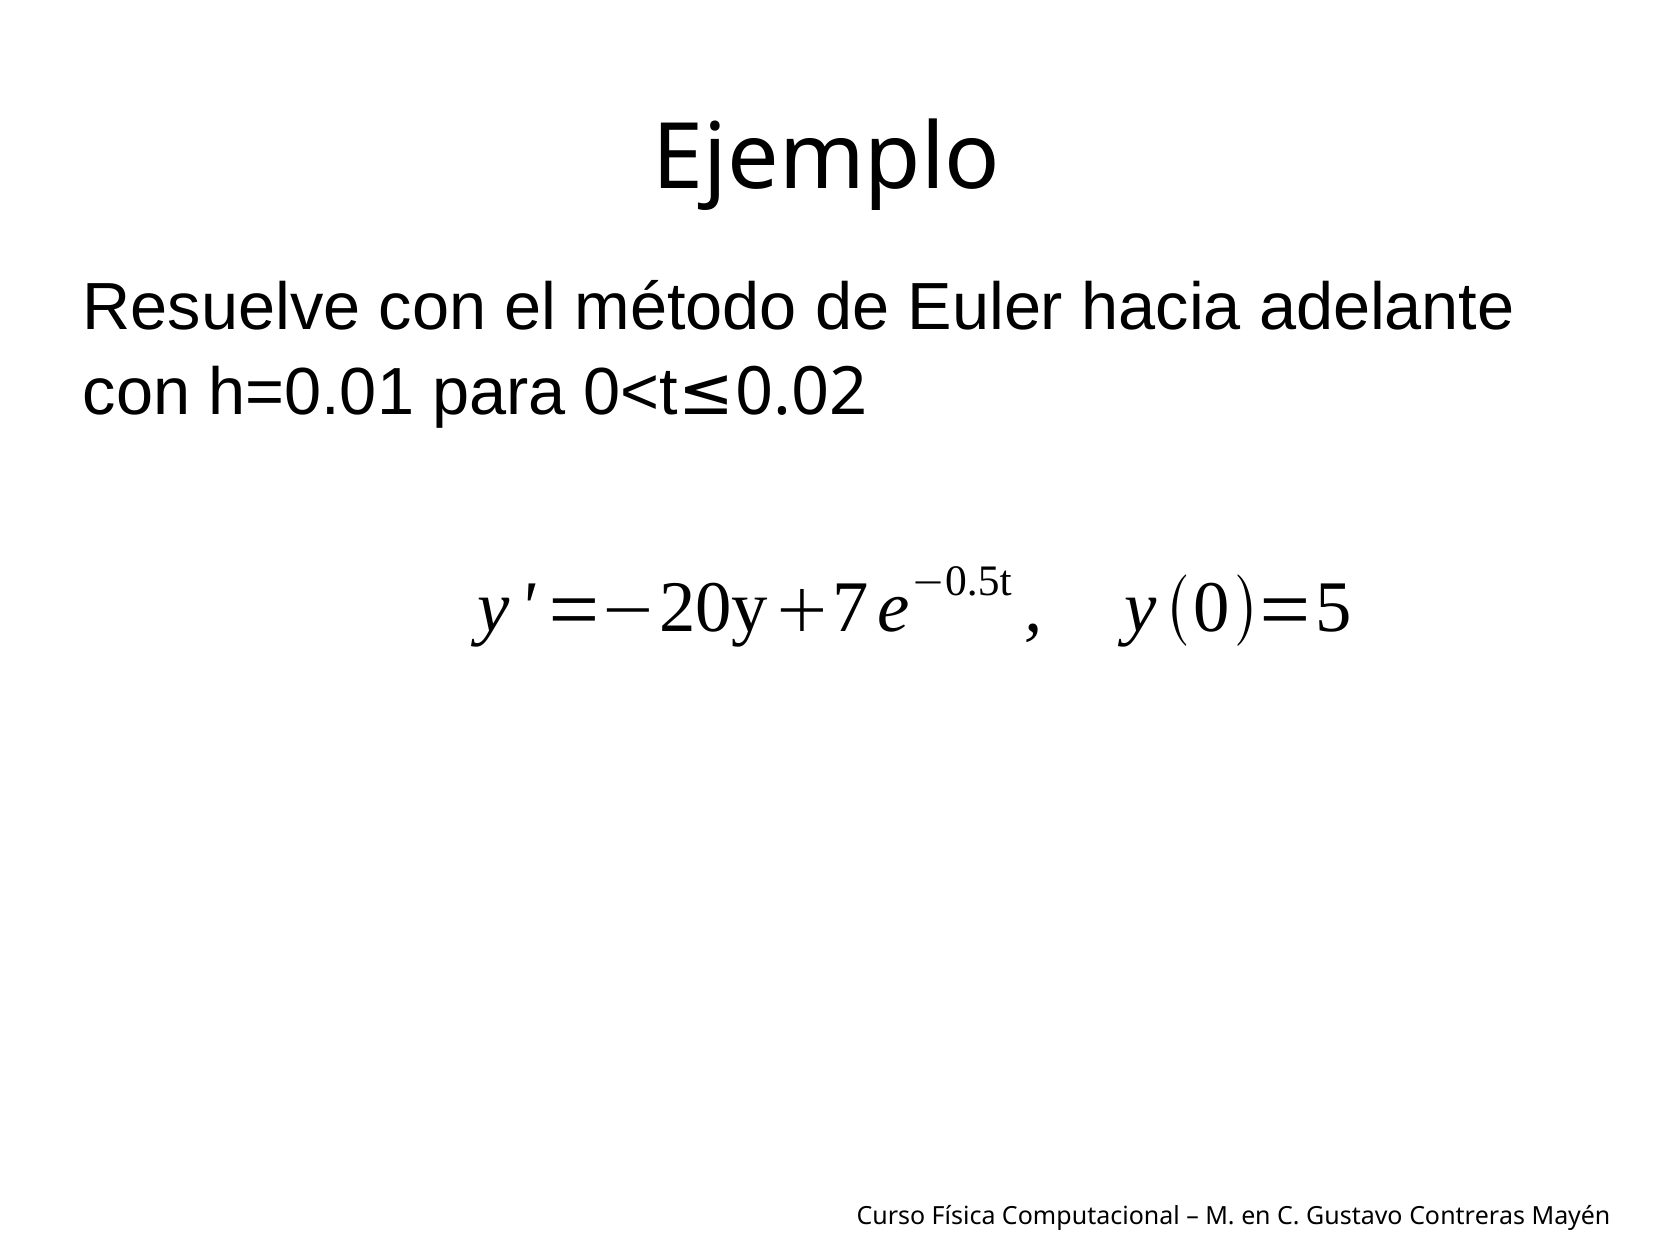

# Ejemplo
Resuelve con el método de Euler hacia adelante con h=0.01 para 0<t≤0.02